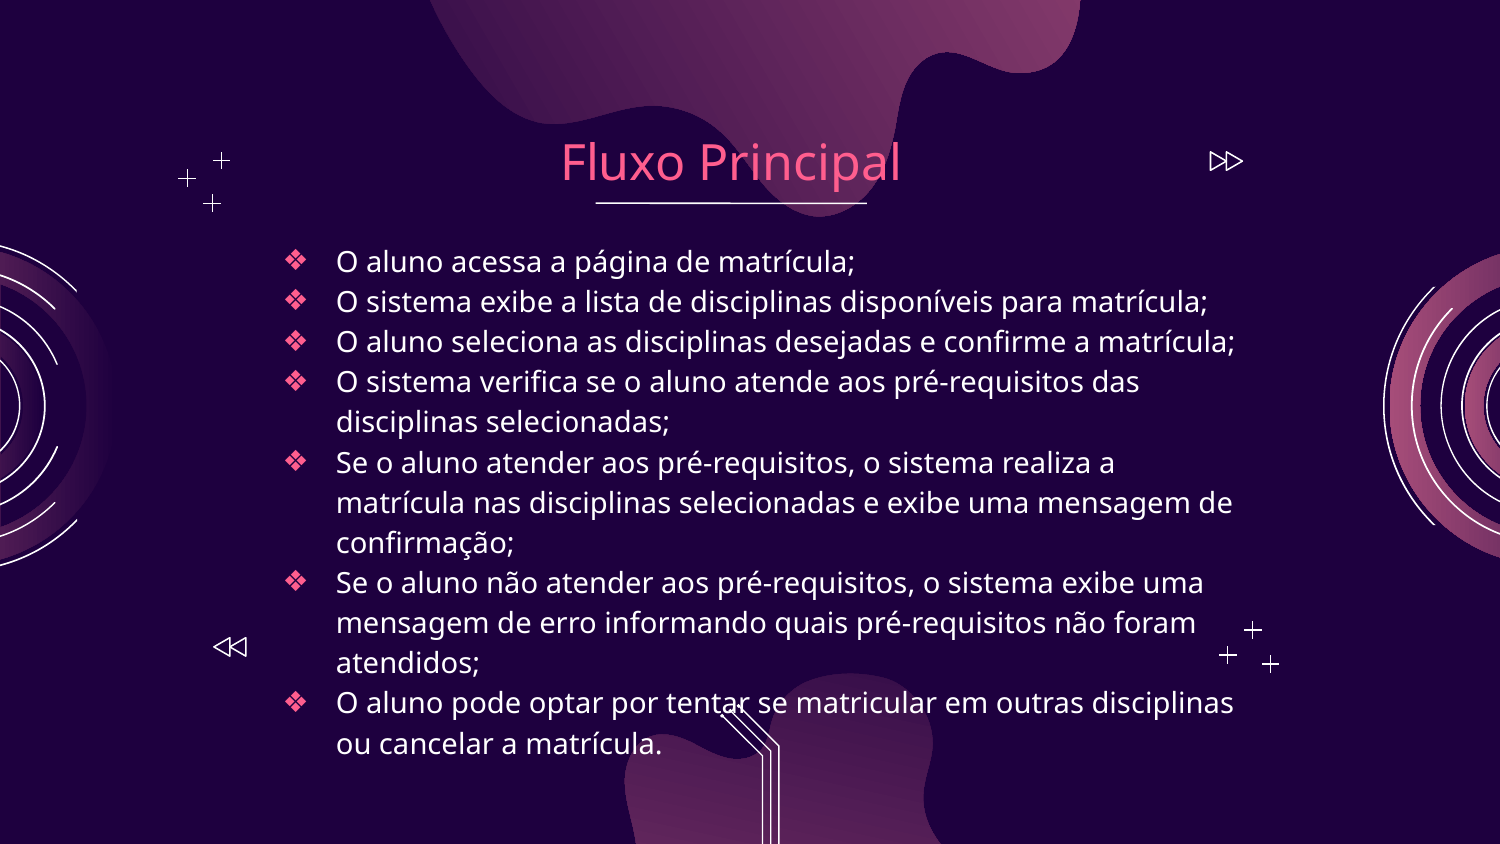

Fluxo Principal
# O aluno acessa a página de matrícula;
O sistema exibe a lista de disciplinas disponíveis para matrícula;
O aluno seleciona as disciplinas desejadas e confirme a matrícula;
O sistema verifica se o aluno atende aos pré-requisitos das disciplinas selecionadas;
Se o aluno atender aos pré-requisitos, o sistema realiza a matrícula nas disciplinas selecionadas e exibe uma mensagem de confirmação;
Se o aluno não atender aos pré-requisitos, o sistema exibe uma mensagem de erro informando quais pré-requisitos não foram atendidos;
O aluno pode optar por tentar se matricular em outras disciplinas ou cancelar a matrícula.